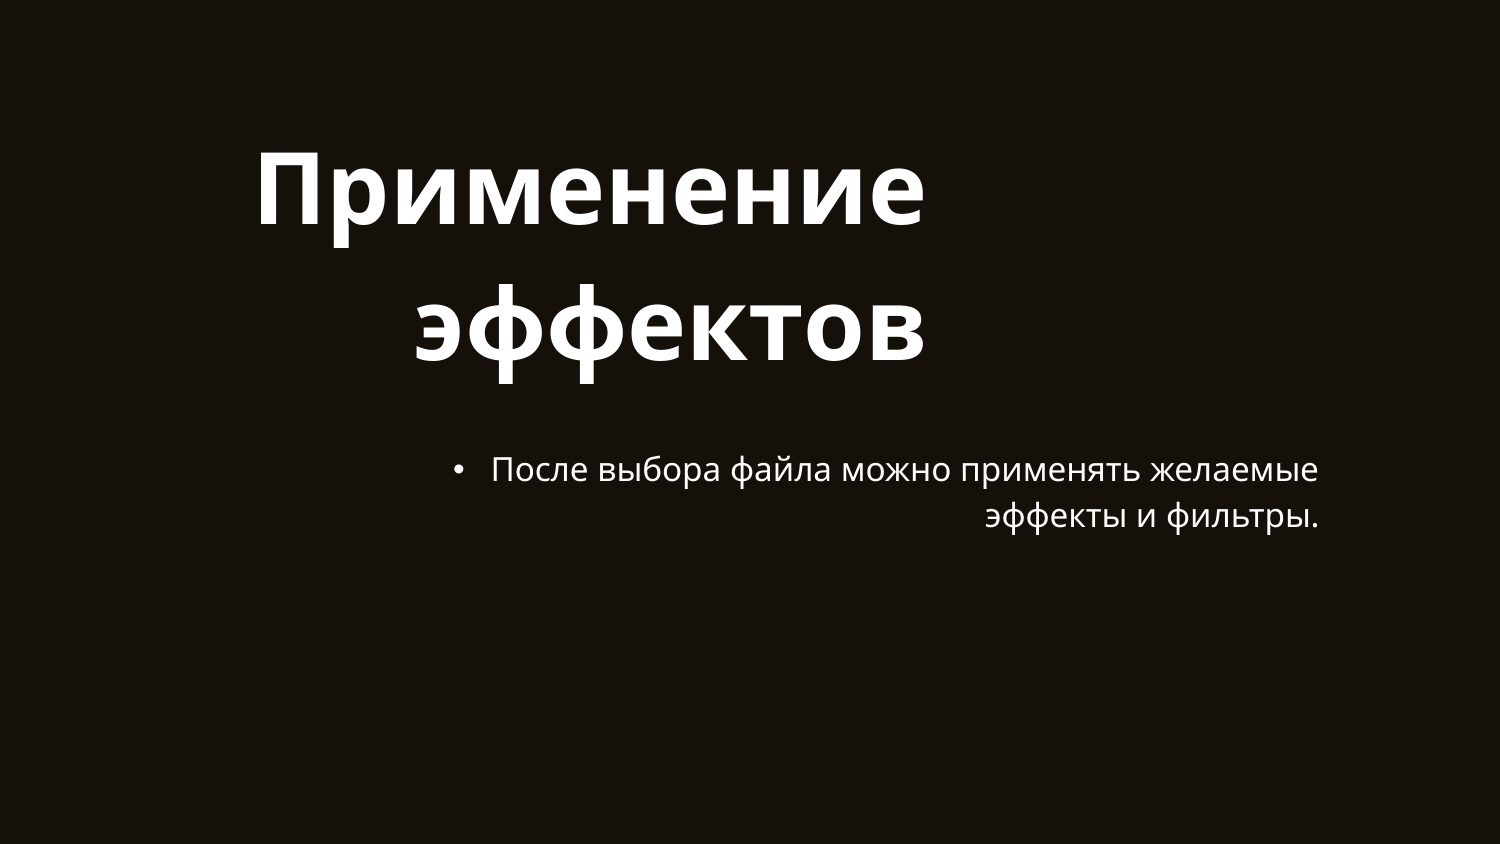

Применение эффектов
# После выбора файла можно применять желаемые эффекты и фильтры.